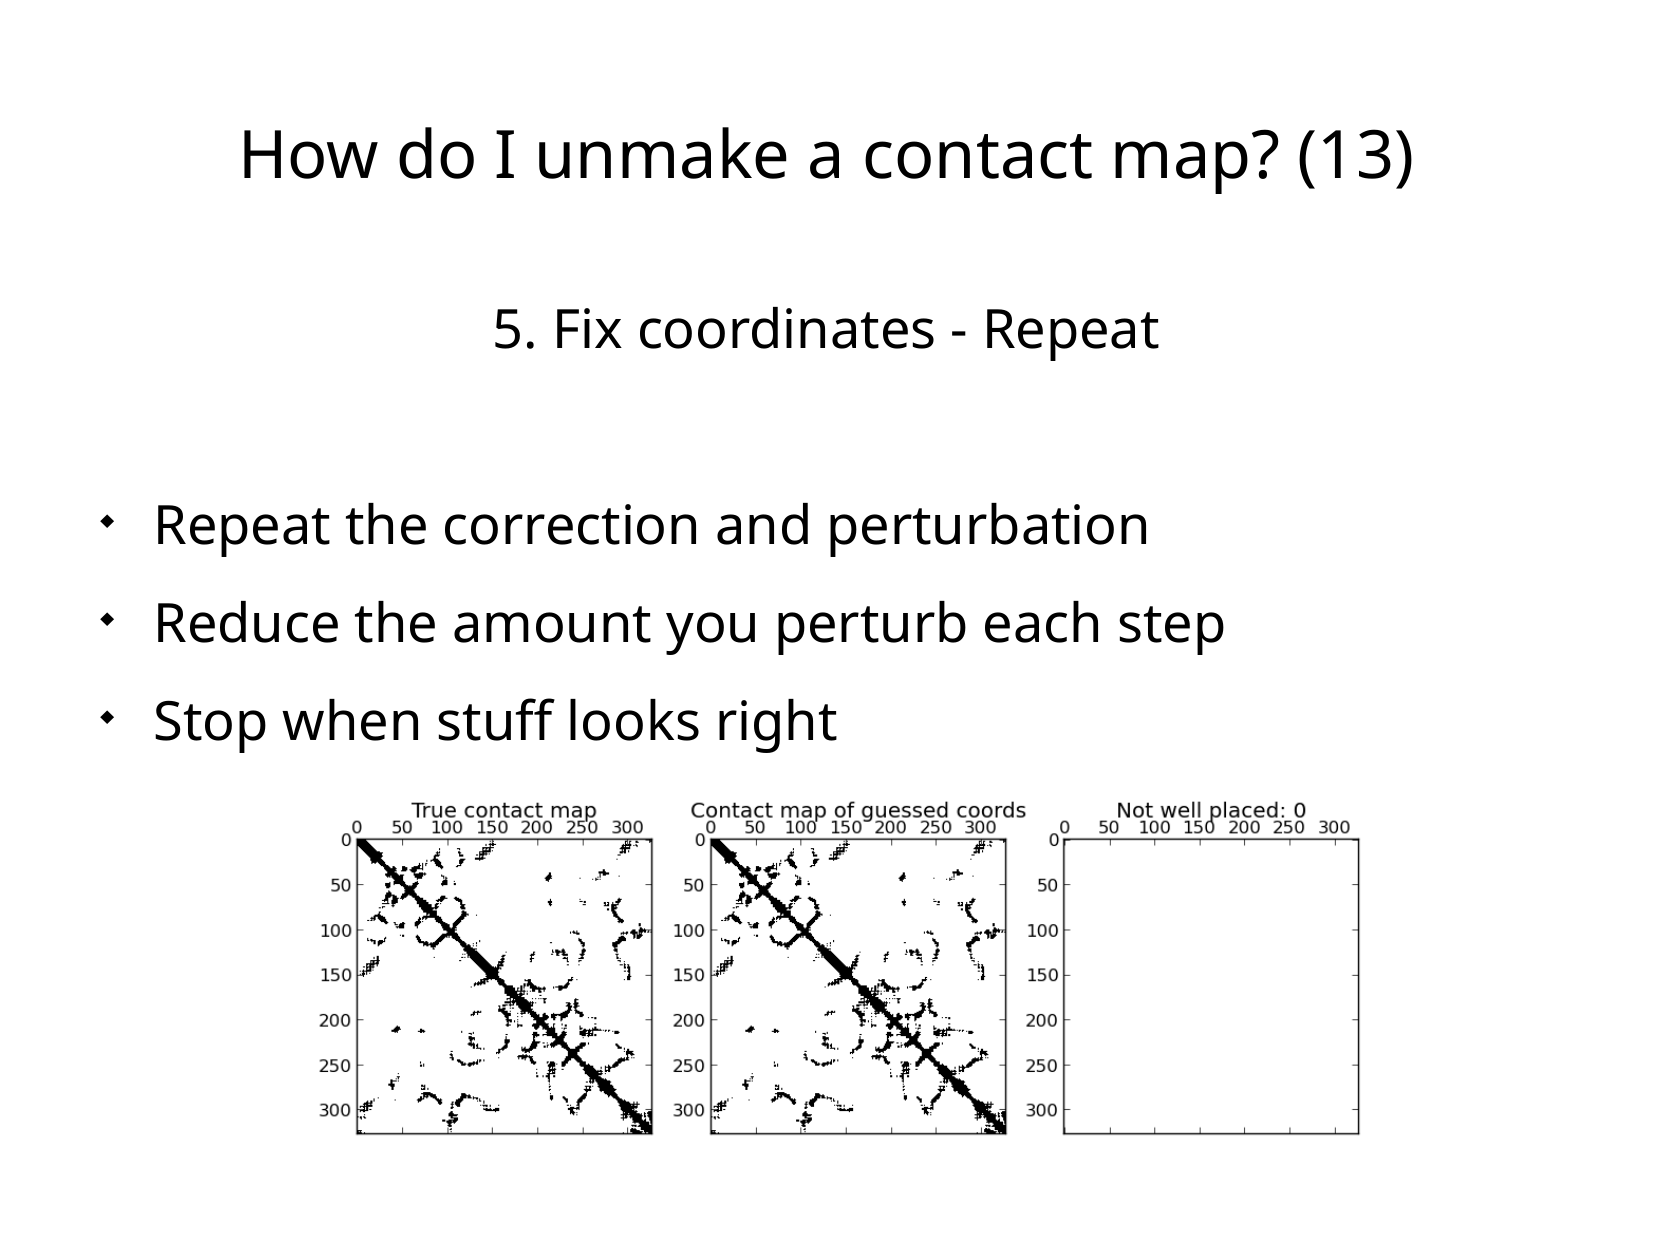

# How do I unmake a contact map? (13)
5. Fix coordinates - Repeat
Repeat the correction and perturbation
Reduce the amount you perturb each step
Stop when stuff looks right